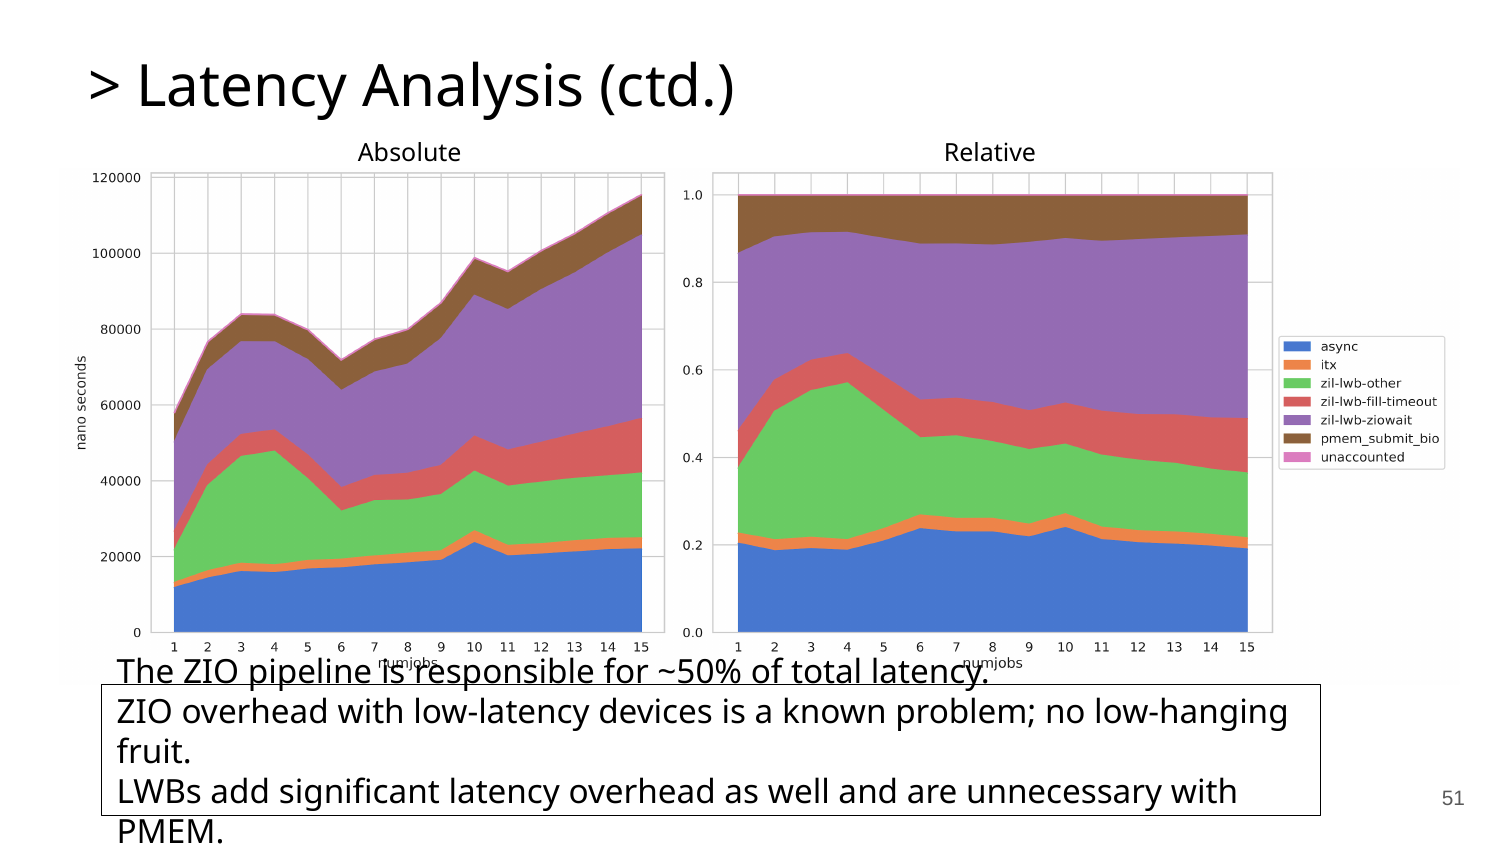

# > Latency Analysis (ctd.)
Absolute
Relative
The ZIO pipeline is responsible for ~50% of total latency.
ZIO overhead with low-latency devices is a known problem; no low-hanging fruit.
LWBs add significant latency overhead as well and are unnecessary with PMEM.